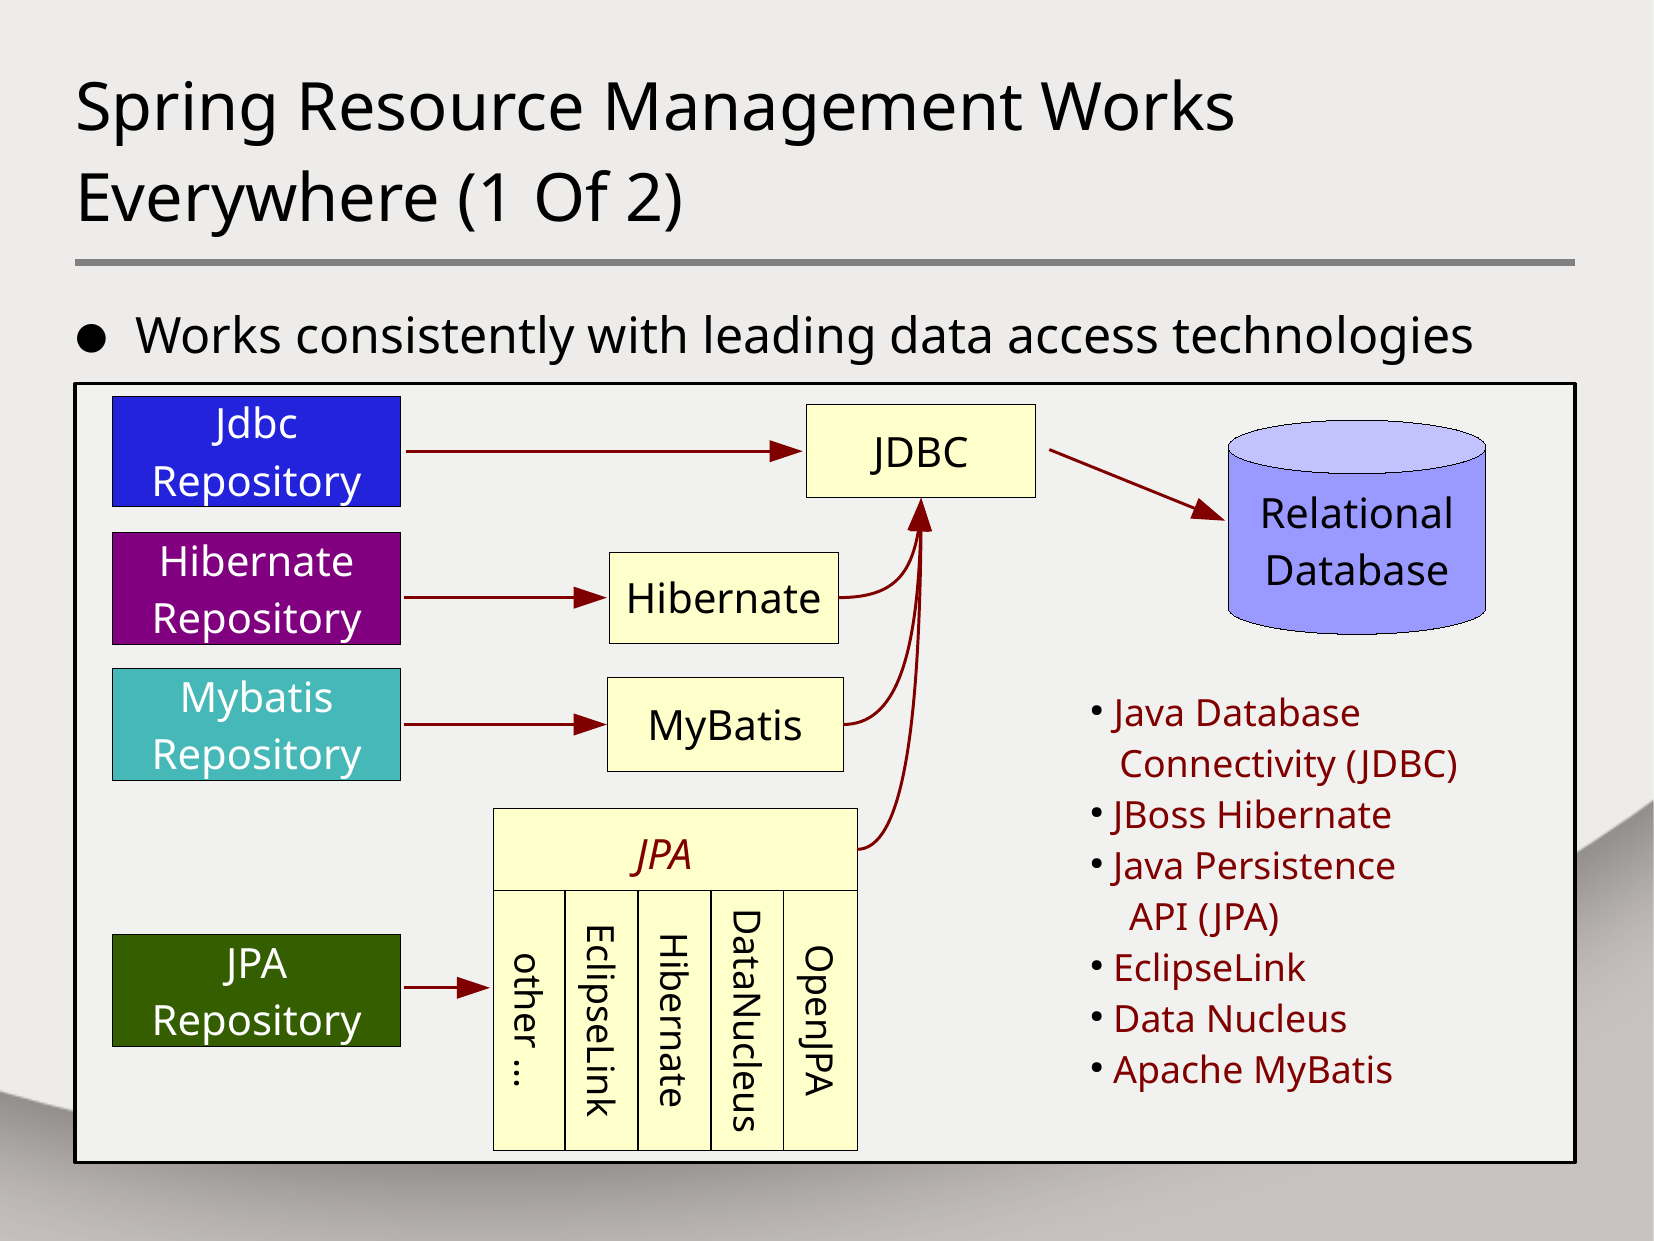

Spring Resource Management Works Everywhere (1 Of 2)
# Works consistently with leading data access technologies
Jdbc
Repository
JDBC
Relational
Database
Hibernate
Repository
Hibernate
Mybatis
Repository
MyBatis
 Java Database
 Connectivity (JDBC)
 JBoss Hibernate
 Java Persistence
 API (JPA)
 EclipseLink
 Data Nucleus
 Apache MyBatis
JPA
JPA
Repository
OpenJPA
DataNucleus
Hibernate
EclipseLink
other ...